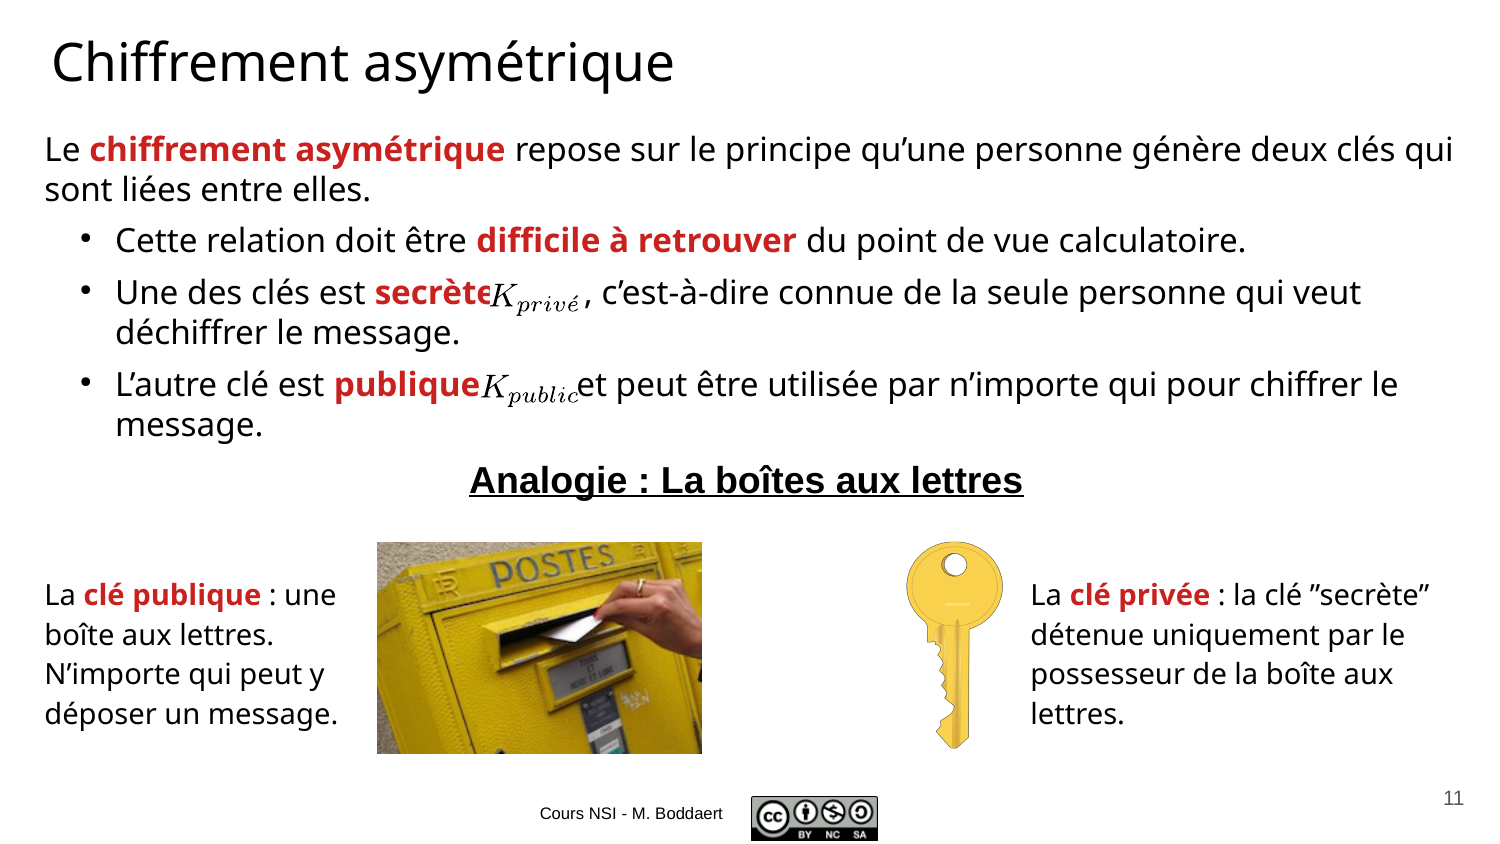

# Chiffrement asymétrique
Le chiffrement asymétrique repose sur le principe qu’une personne génère deux clés qui sont liées entre elles.
Cette relation doit être difficile à retrouver du point de vue calculatoire.
Une des clés est secrète , c’est-à-dire connue de la seule personne qui veut déchiffrer le message.
L’autre clé est publique et peut être utilisée par n’importe qui pour chiffrer le message.
Analogie : La boîtes aux lettres
La clé privée : la clé ”secrète” détenue uniquement par le possesseur de la boîte aux lettres.
La clé publique : une boîte aux lettres. N’importe qui peut y déposer un message.
11